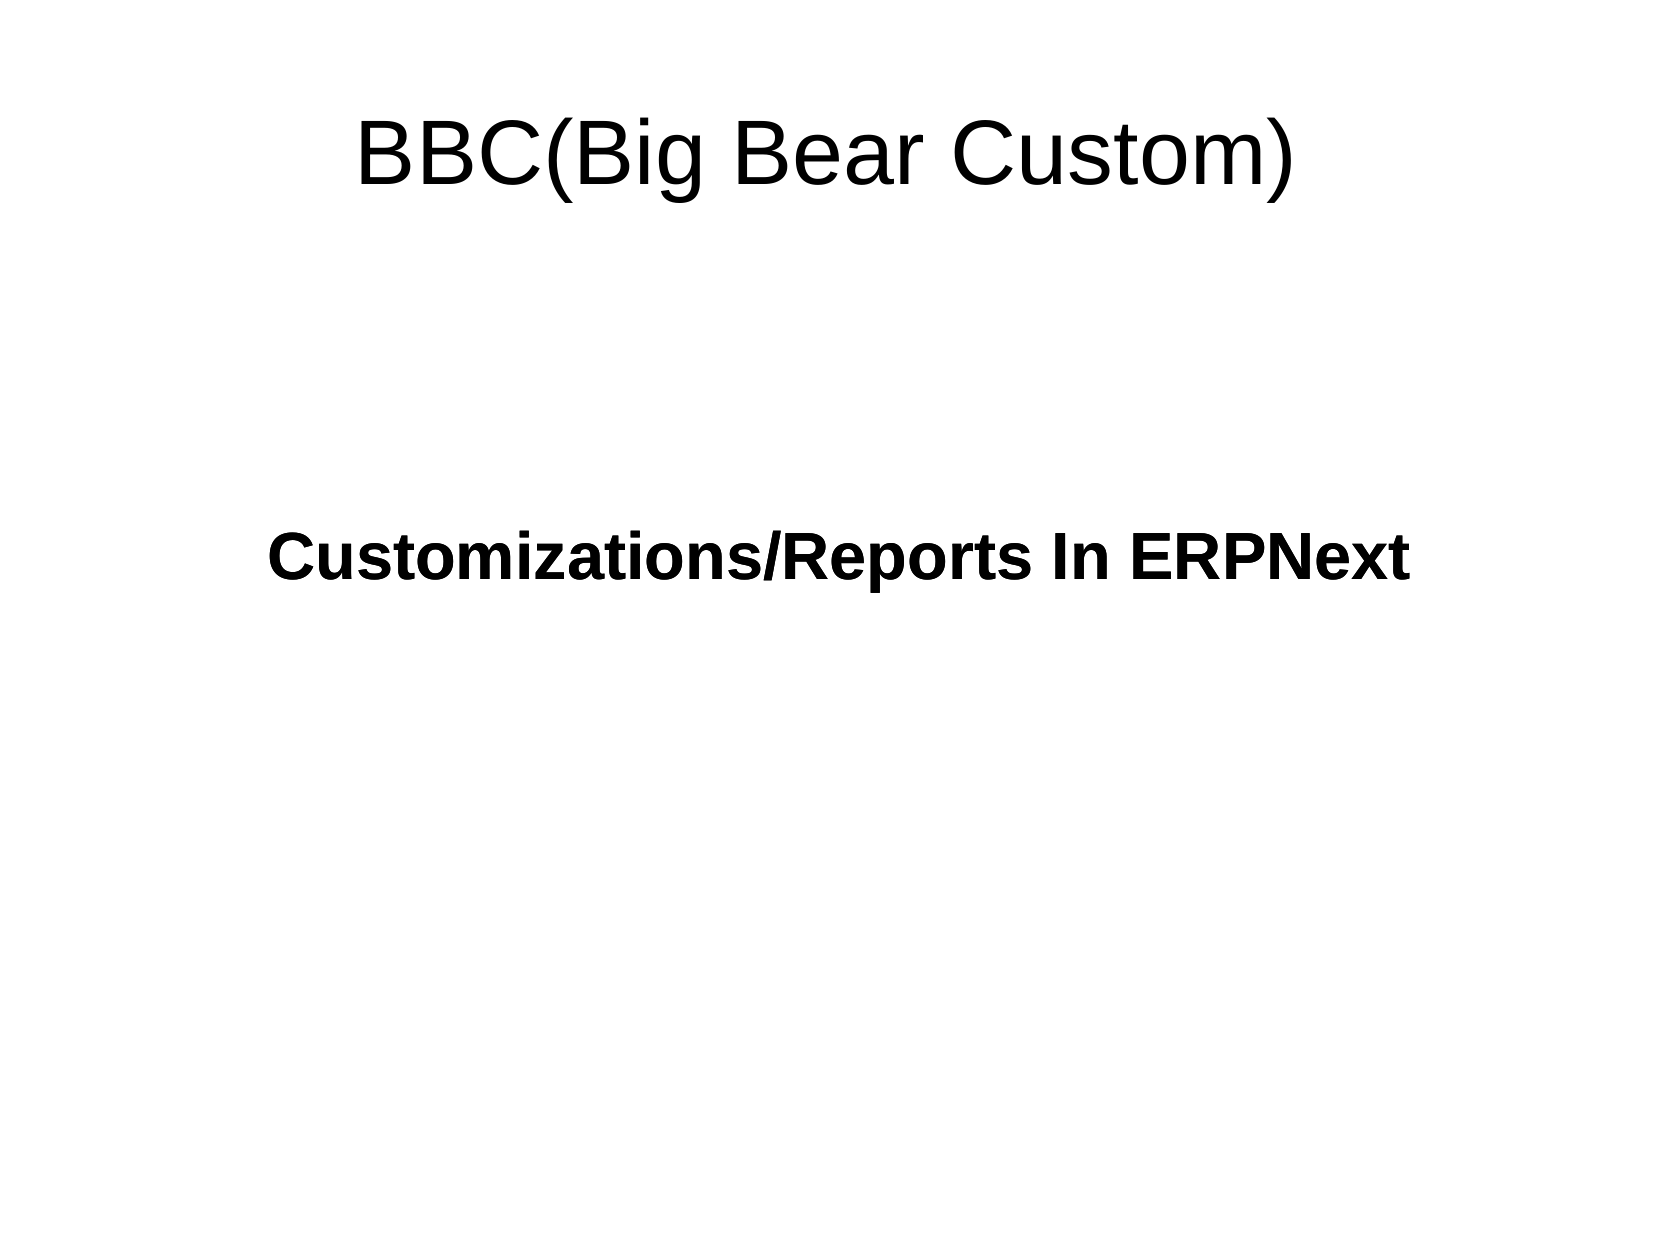

# BBC(Big Bear Custom)
Customizations/Reports In ERPNext
Customizations/Reports In ERPNext